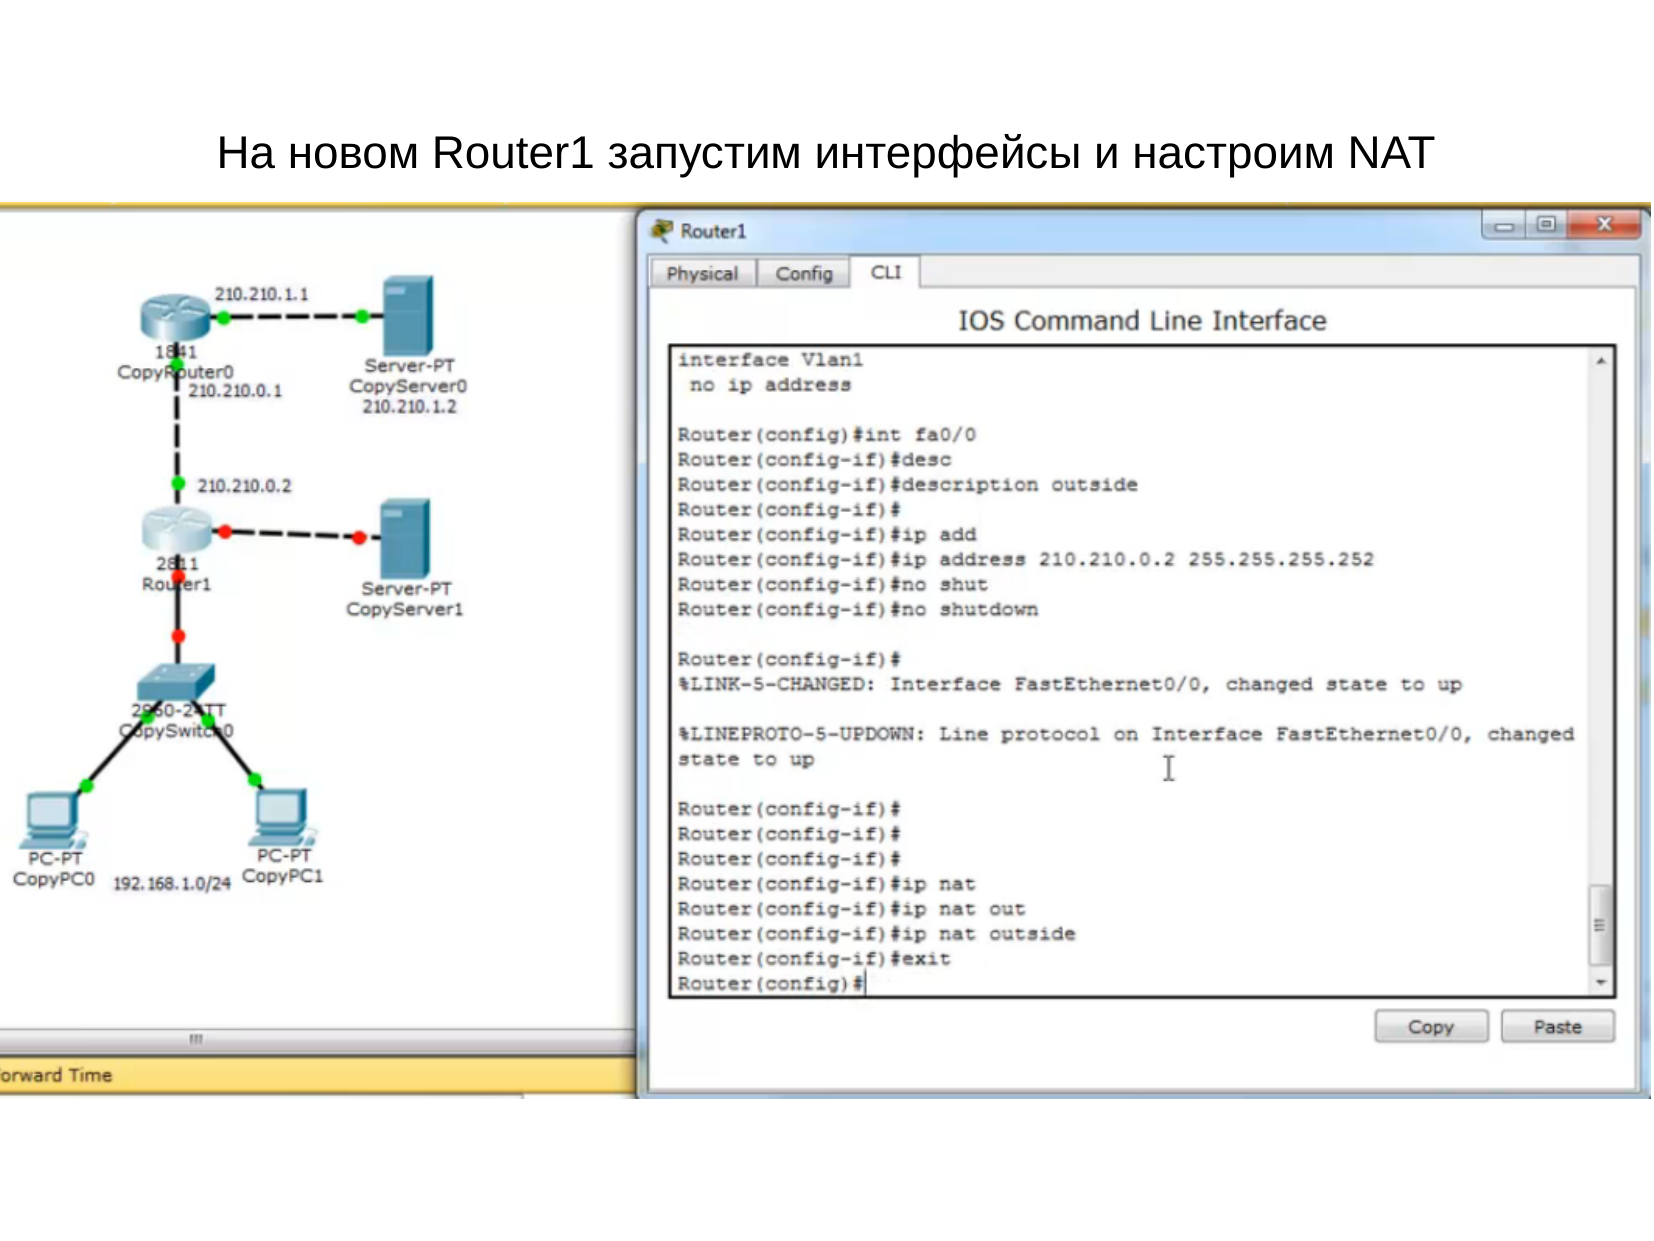

# На новом Router1 запустим интерфейсы и настроим NAT